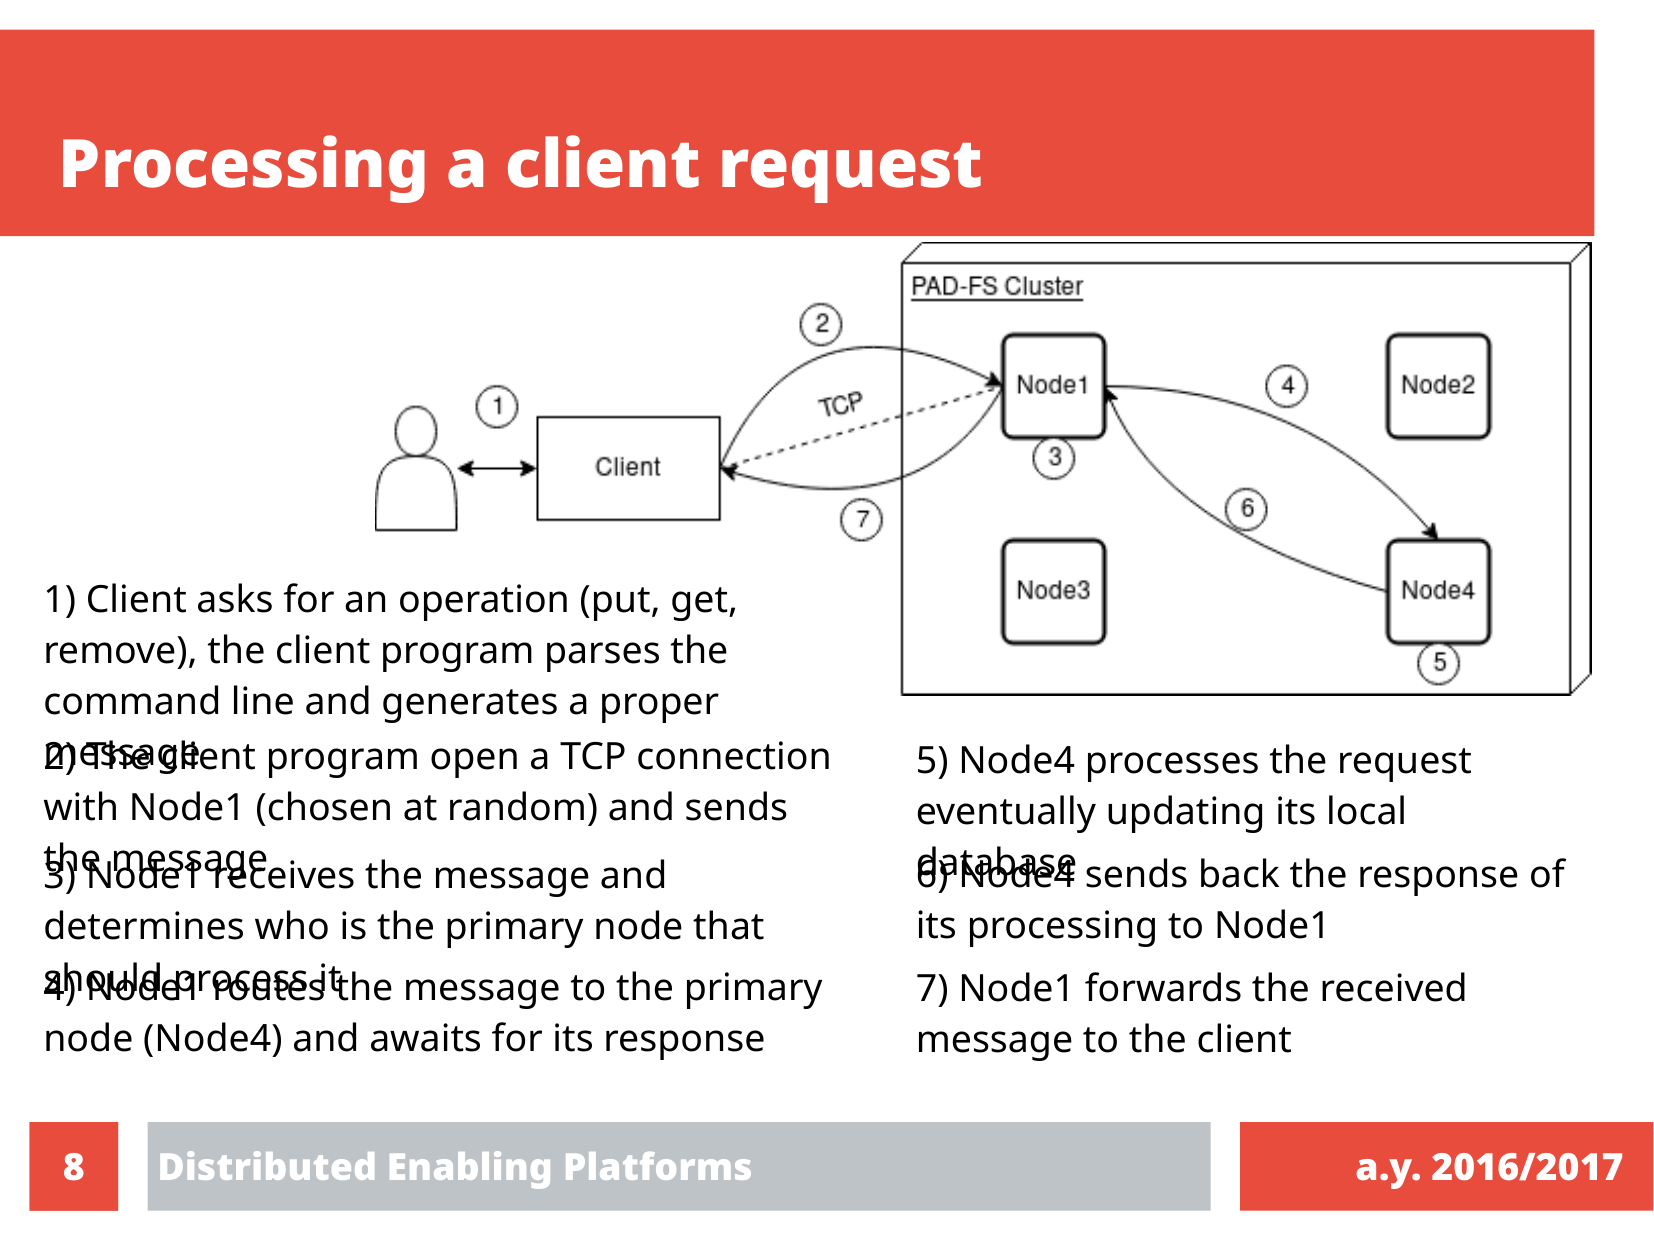

# Processing a client request
1) Client asks for an operation (put, get, remove), the client program parses the command line and generates a proper message
2) The client program open a TCP connection with Node1 (chosen at random) and sends the message
5) Node4 processes the request eventually updating its local database
6) Node4 sends back the response of its processing to Node1
3) Node1 receives the message and determines who is the primary node that should process it
4) Node1 routes the message to the primary node (Node4) and awaits for its response
7) Node1 forwards the received message to the client
8
Distributed Enabling Platforms
a.y. 2016/2017